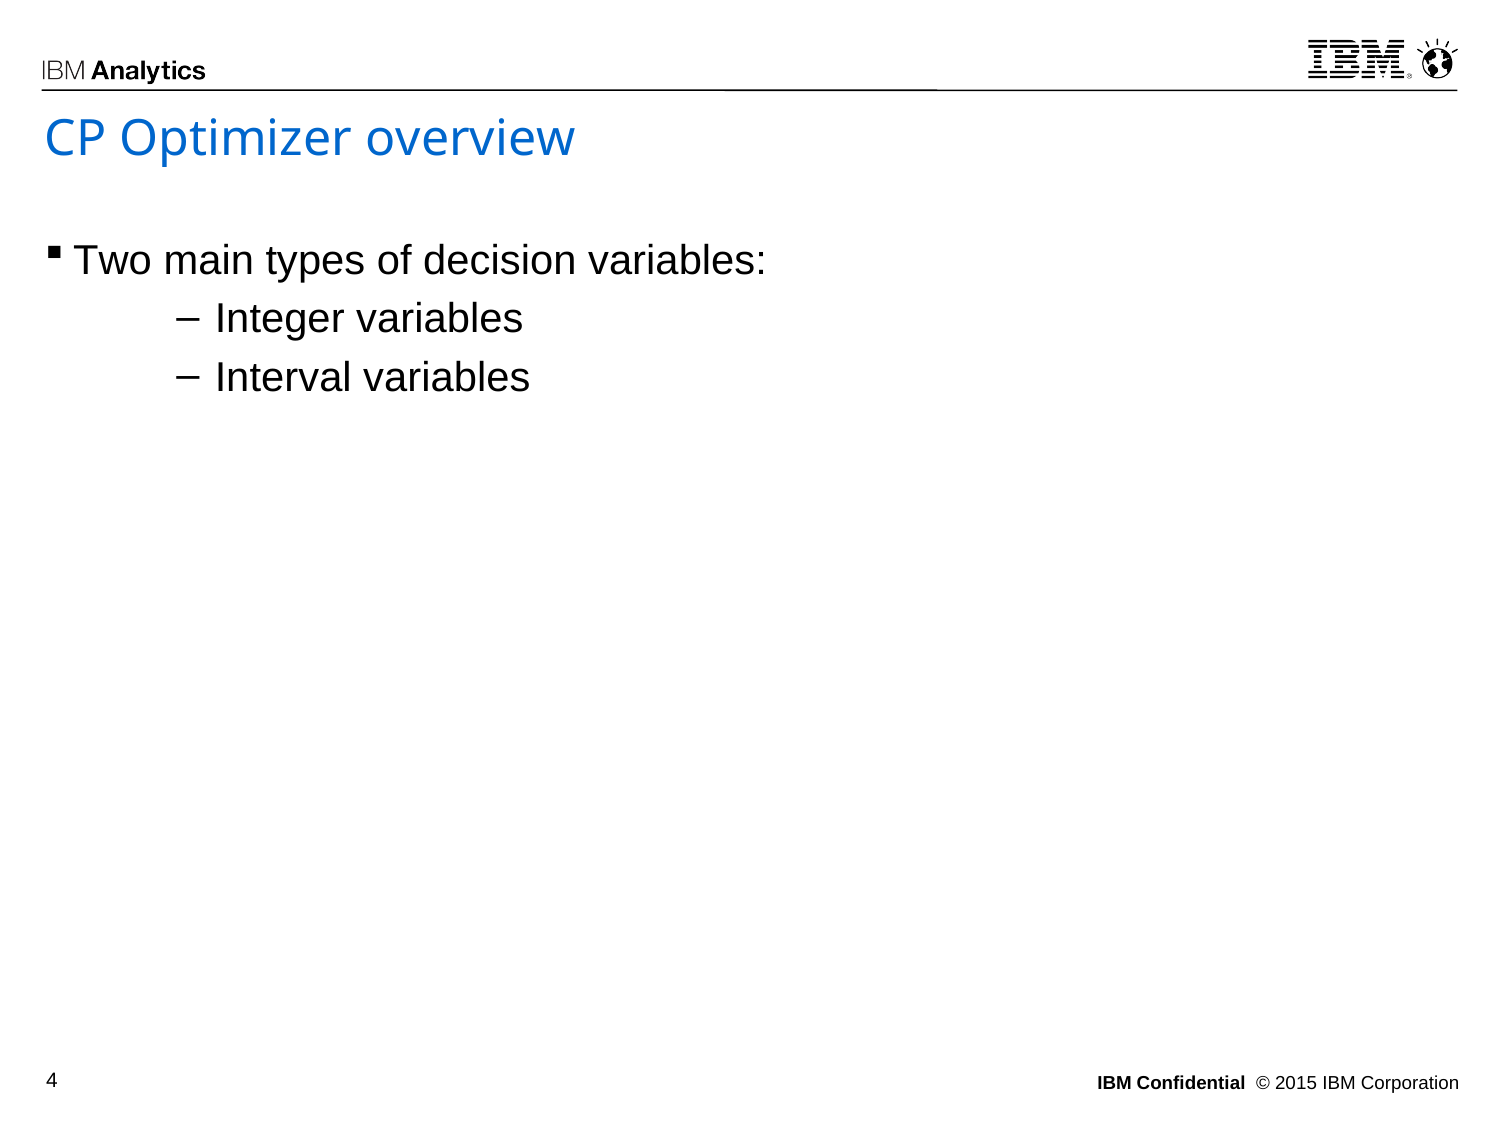

# CP Optimizer overview
Two main types of decision variables:
 Integer variables
 Interval variables